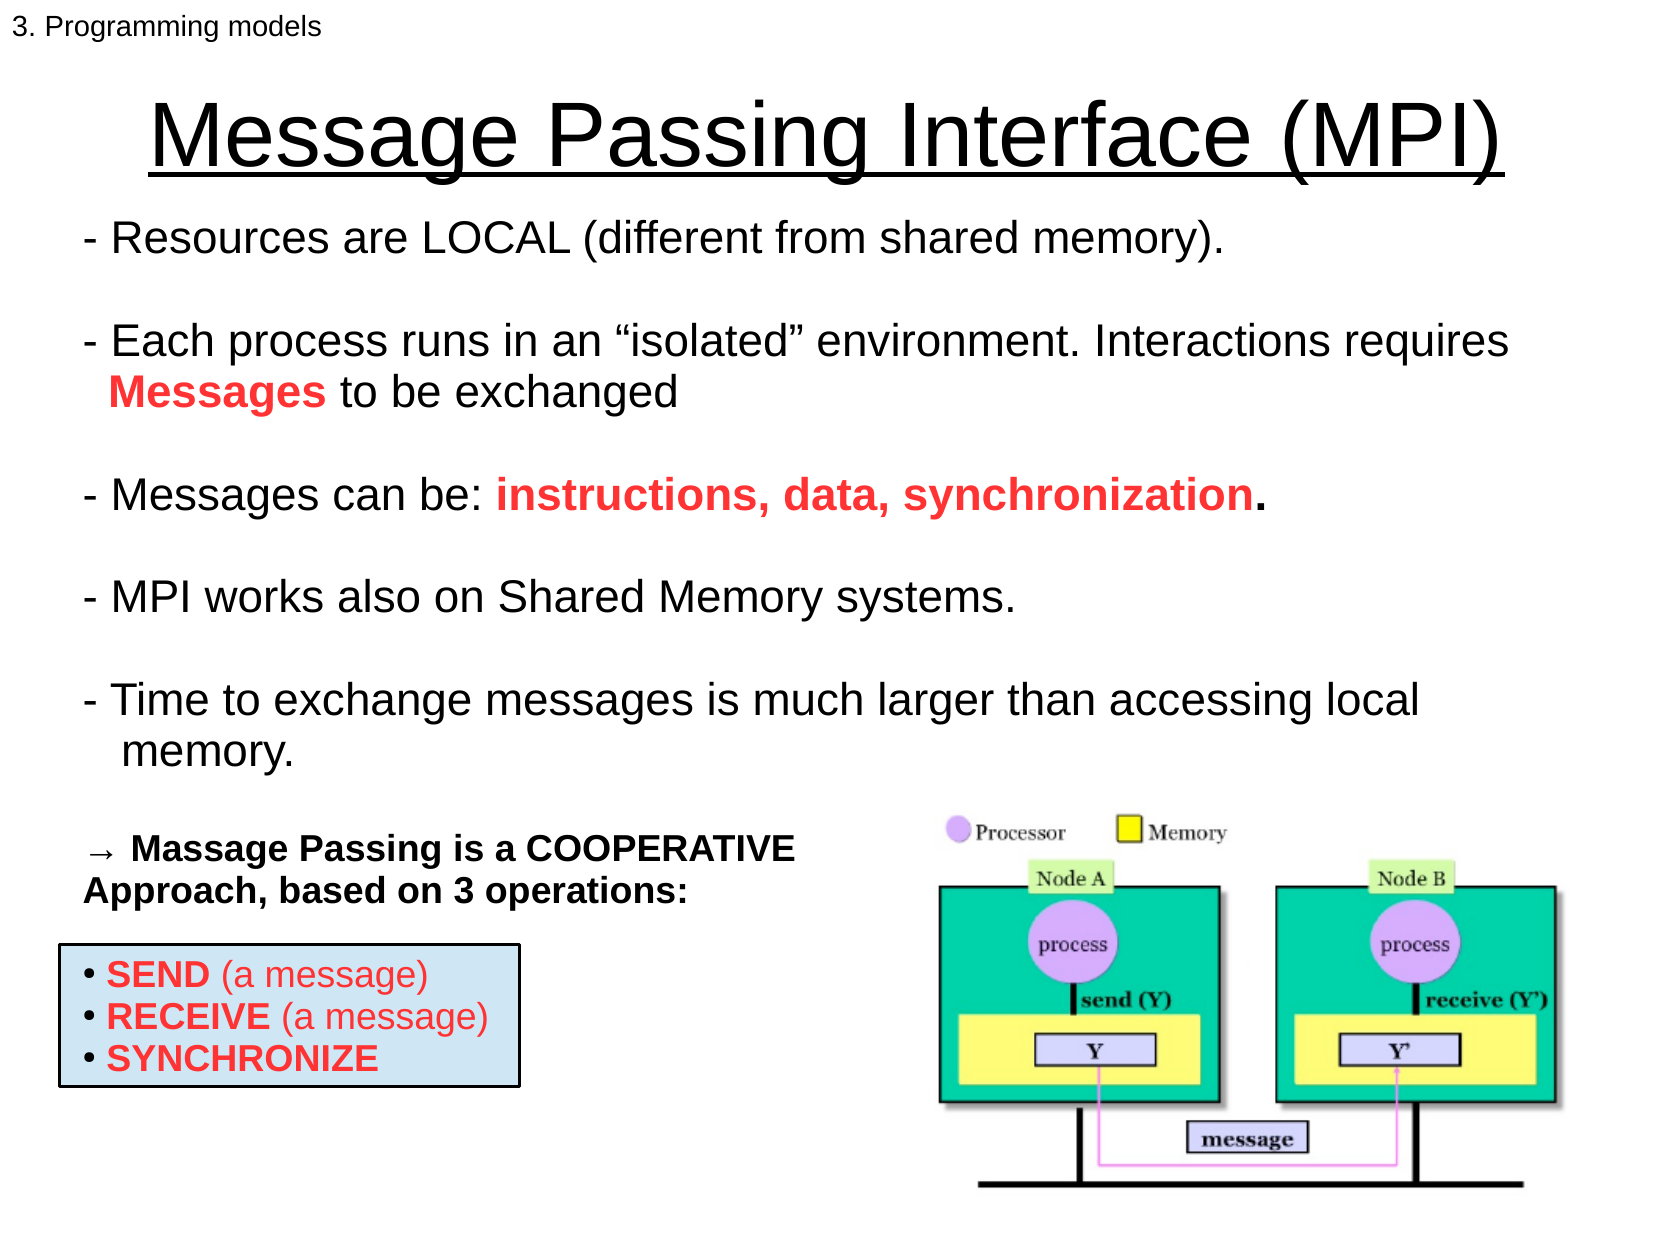

3. Programming models
# Message Passing Interface (MPI)
- Resources are LOCAL (different from shared memory).
- Each process runs in an “isolated” environment. Interactions requires
 Messages to be exchanged
- Messages can be: instructions, data, synchronization.
- MPI works also on Shared Memory systems.
- Time to exchange messages is much larger than accessing local
 memory.
→ Massage Passing is a COOPERATIVE
Approach, based on 3 operations:
 SEND (a message)
 RECEIVE (a message)
 SYNCHRONIZE